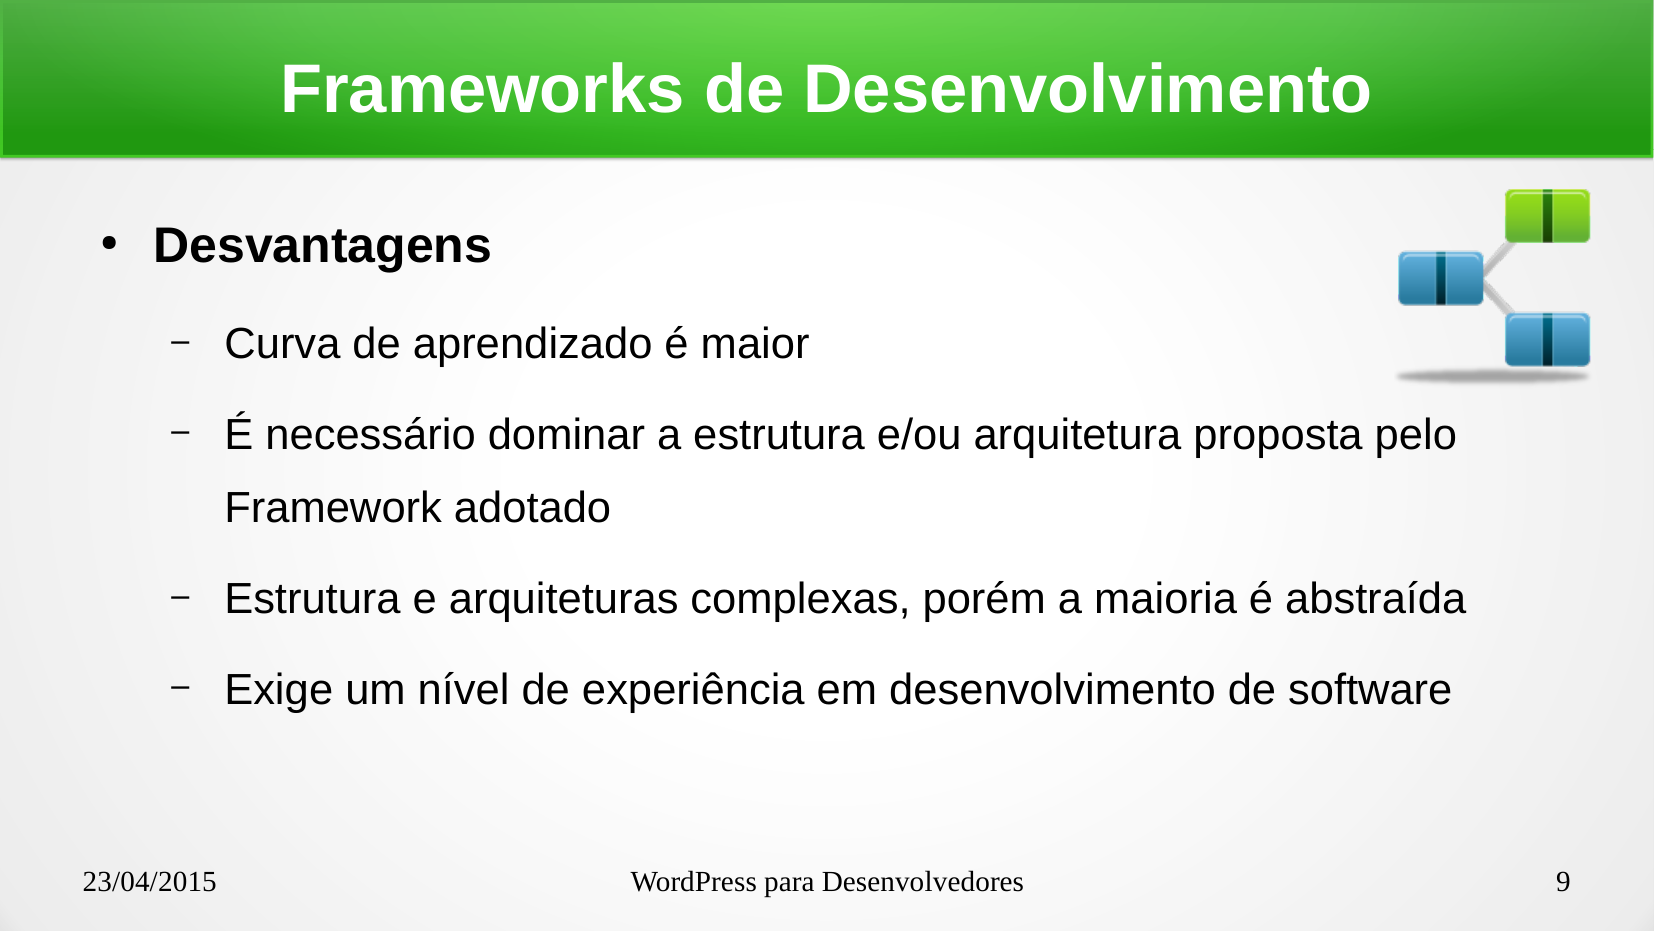

# Frameworks de Desenvolvimento
Desvantagens
Curva de aprendizado é maior
É necessário dominar a estrutura e/ou arquitetura proposta pelo Framework adotado
Estrutura e arquiteturas complexas, porém a maioria é abstraída
Exige um nível de experiência em desenvolvimento de software
23/04/2015
WordPress para Desenvolvedores
9